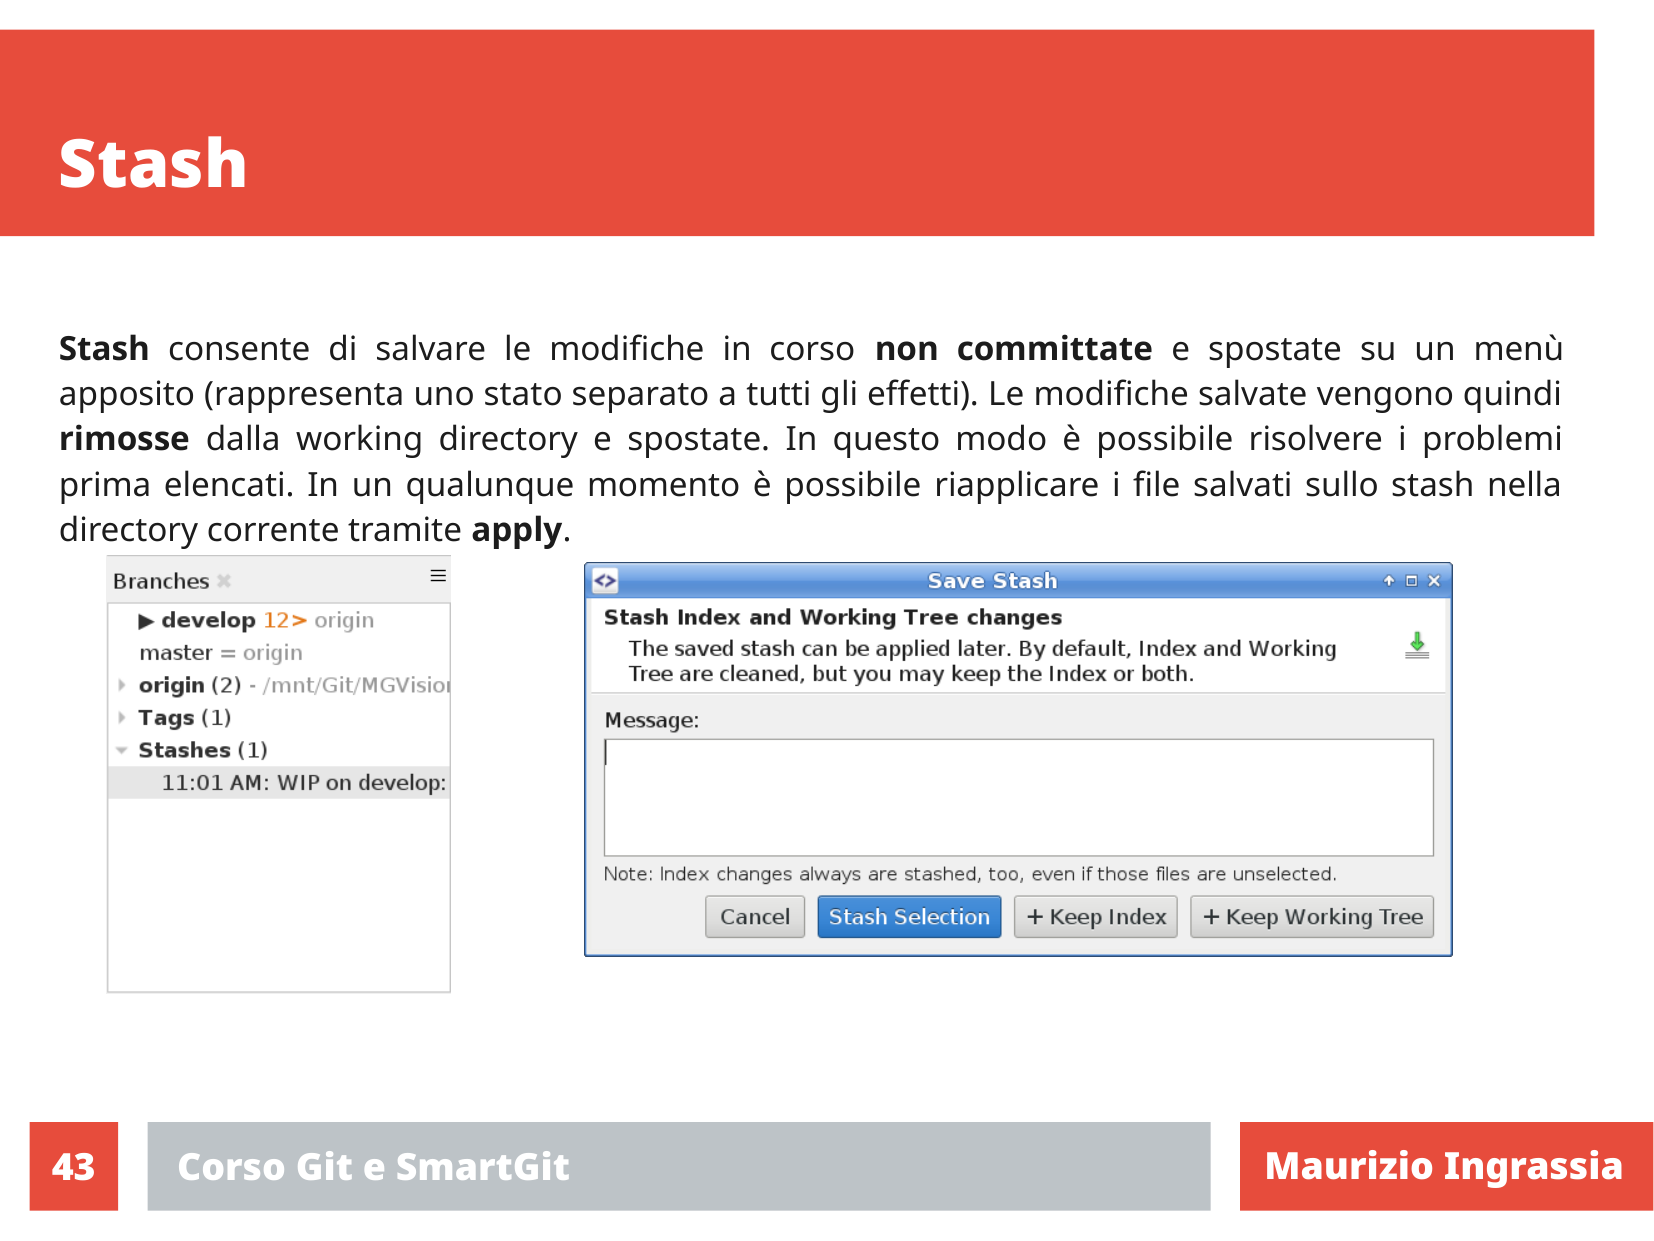

# Stash
Stash consente di salvare le modifiche in corso non committate e spostate su un menù apposito (rappresenta uno stato separato a tutti gli effetti). Le modifiche salvate vengono quindi rimosse dalla working directory e spostate. In questo modo è possibile risolvere i problemi prima elencati. In un qualunque momento è possibile riapplicare i file salvati sullo stash nella directory corrente tramite apply.
43
Corso Git e SmartGit
Maurizio Ingrassia